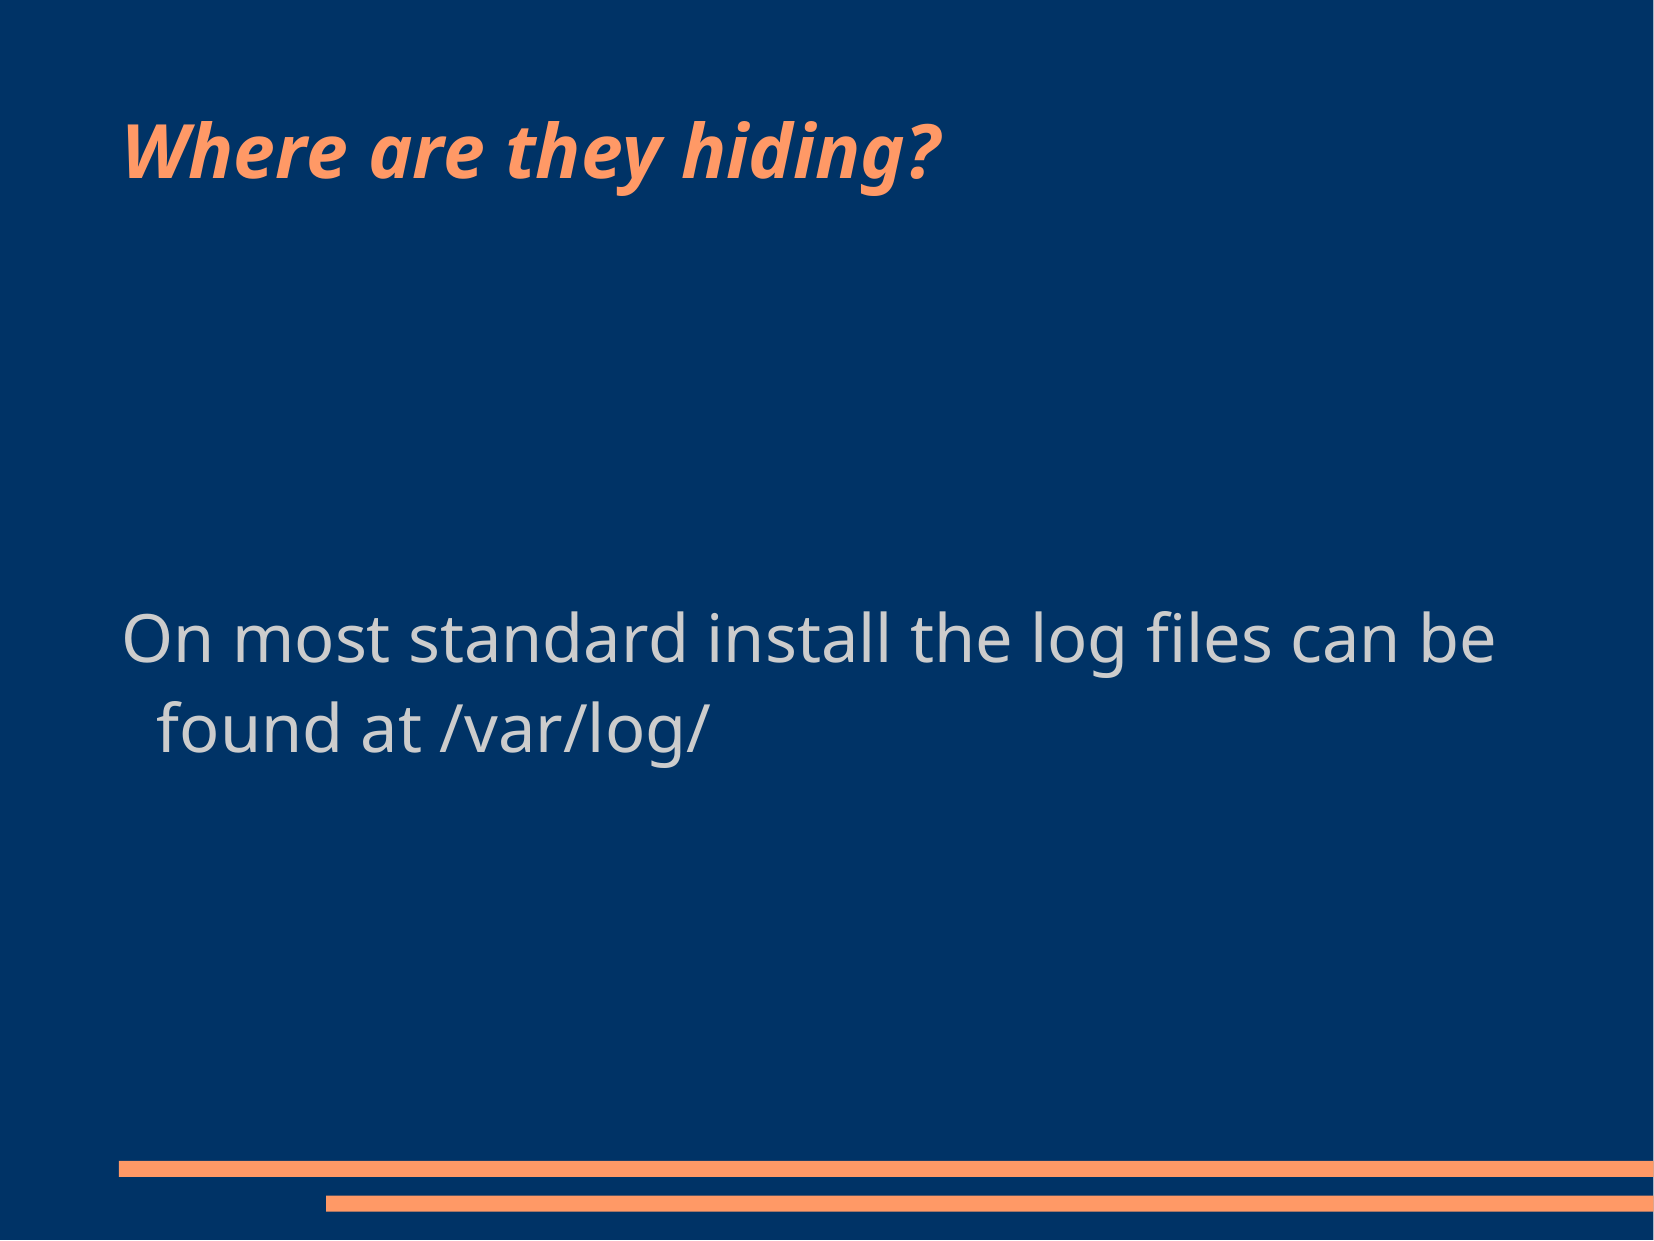

# Where are they hiding?
On most standard install the log files can be found at /var/log/